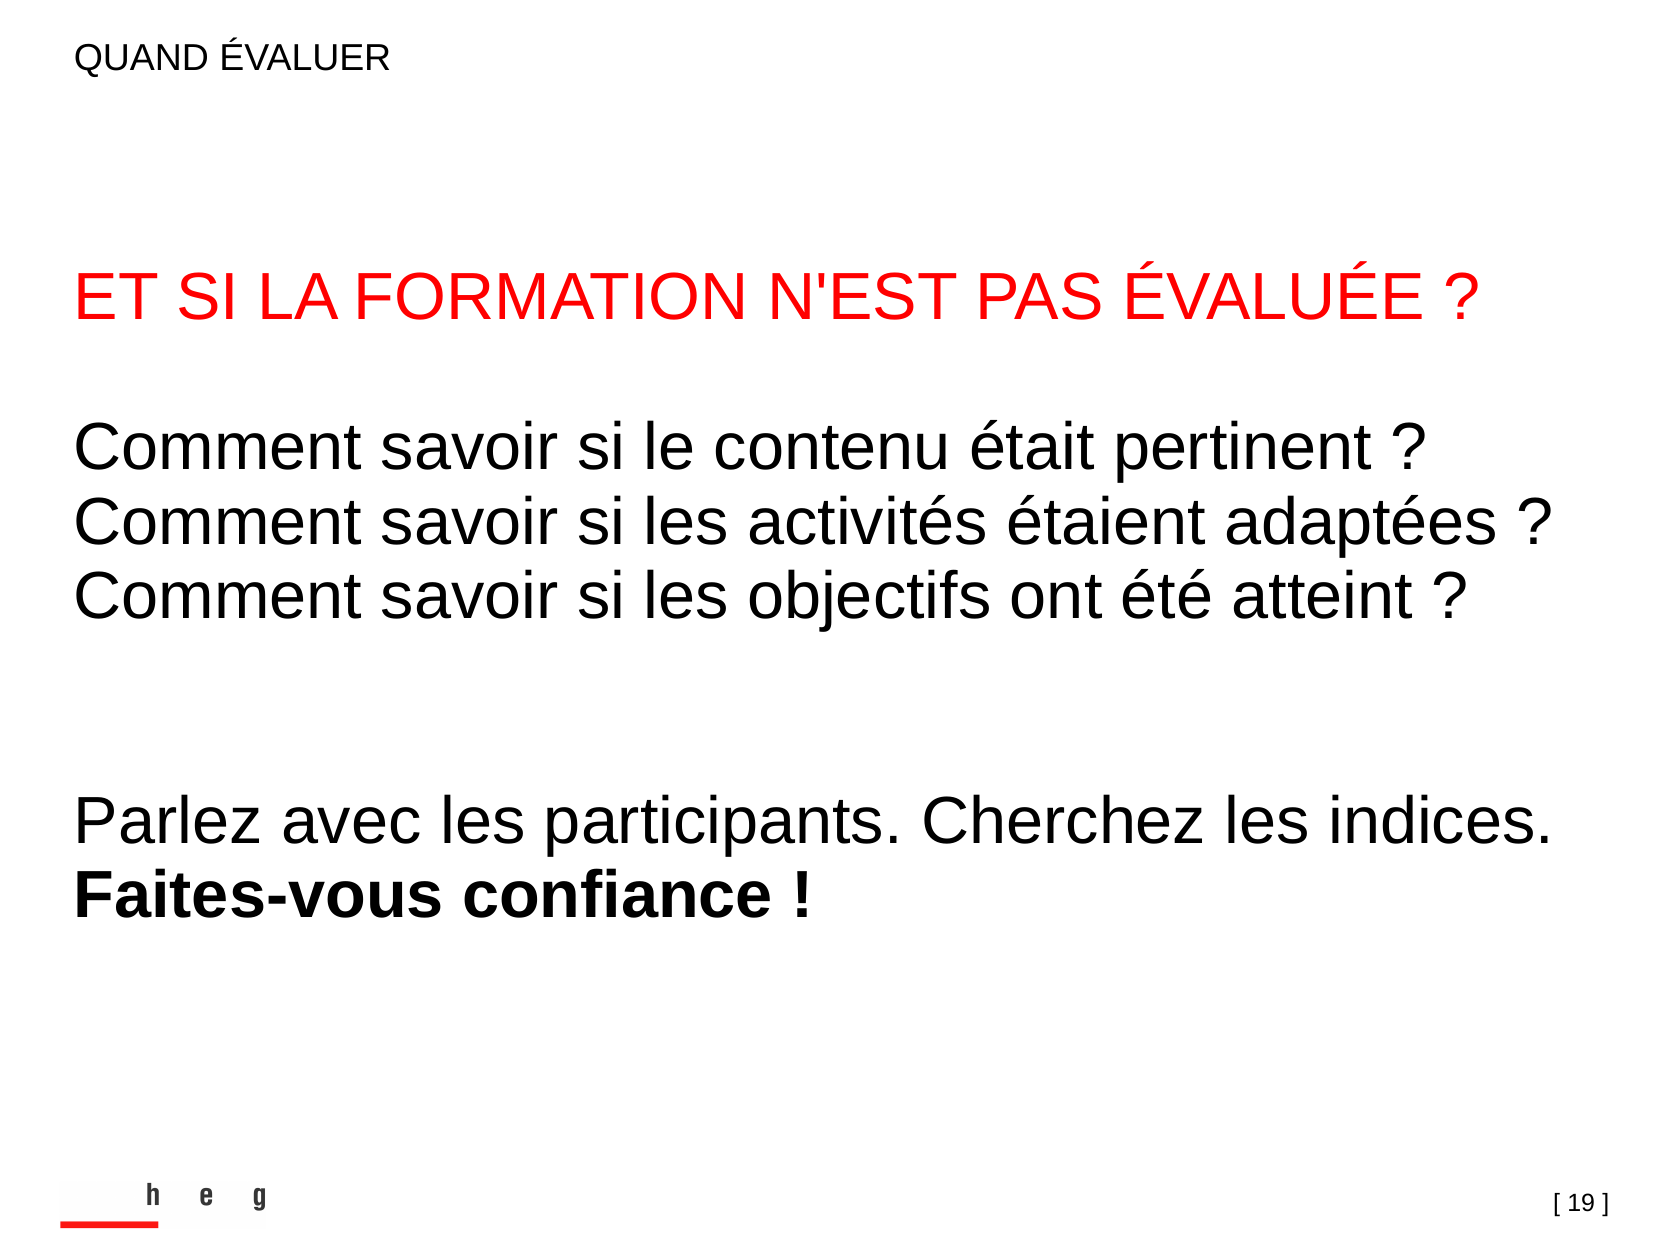

QUAND ÉVALUER
ET SI LA FORMATION N'EST PAS ÉVALUÉE ?
Comment savoir si le contenu était pertinent ?
Comment savoir si les activités étaient adaptées ?
Comment savoir si les objectifs ont été atteint ?
Parlez avec les participants. Cherchez les indices.
Faites-vous confiance !